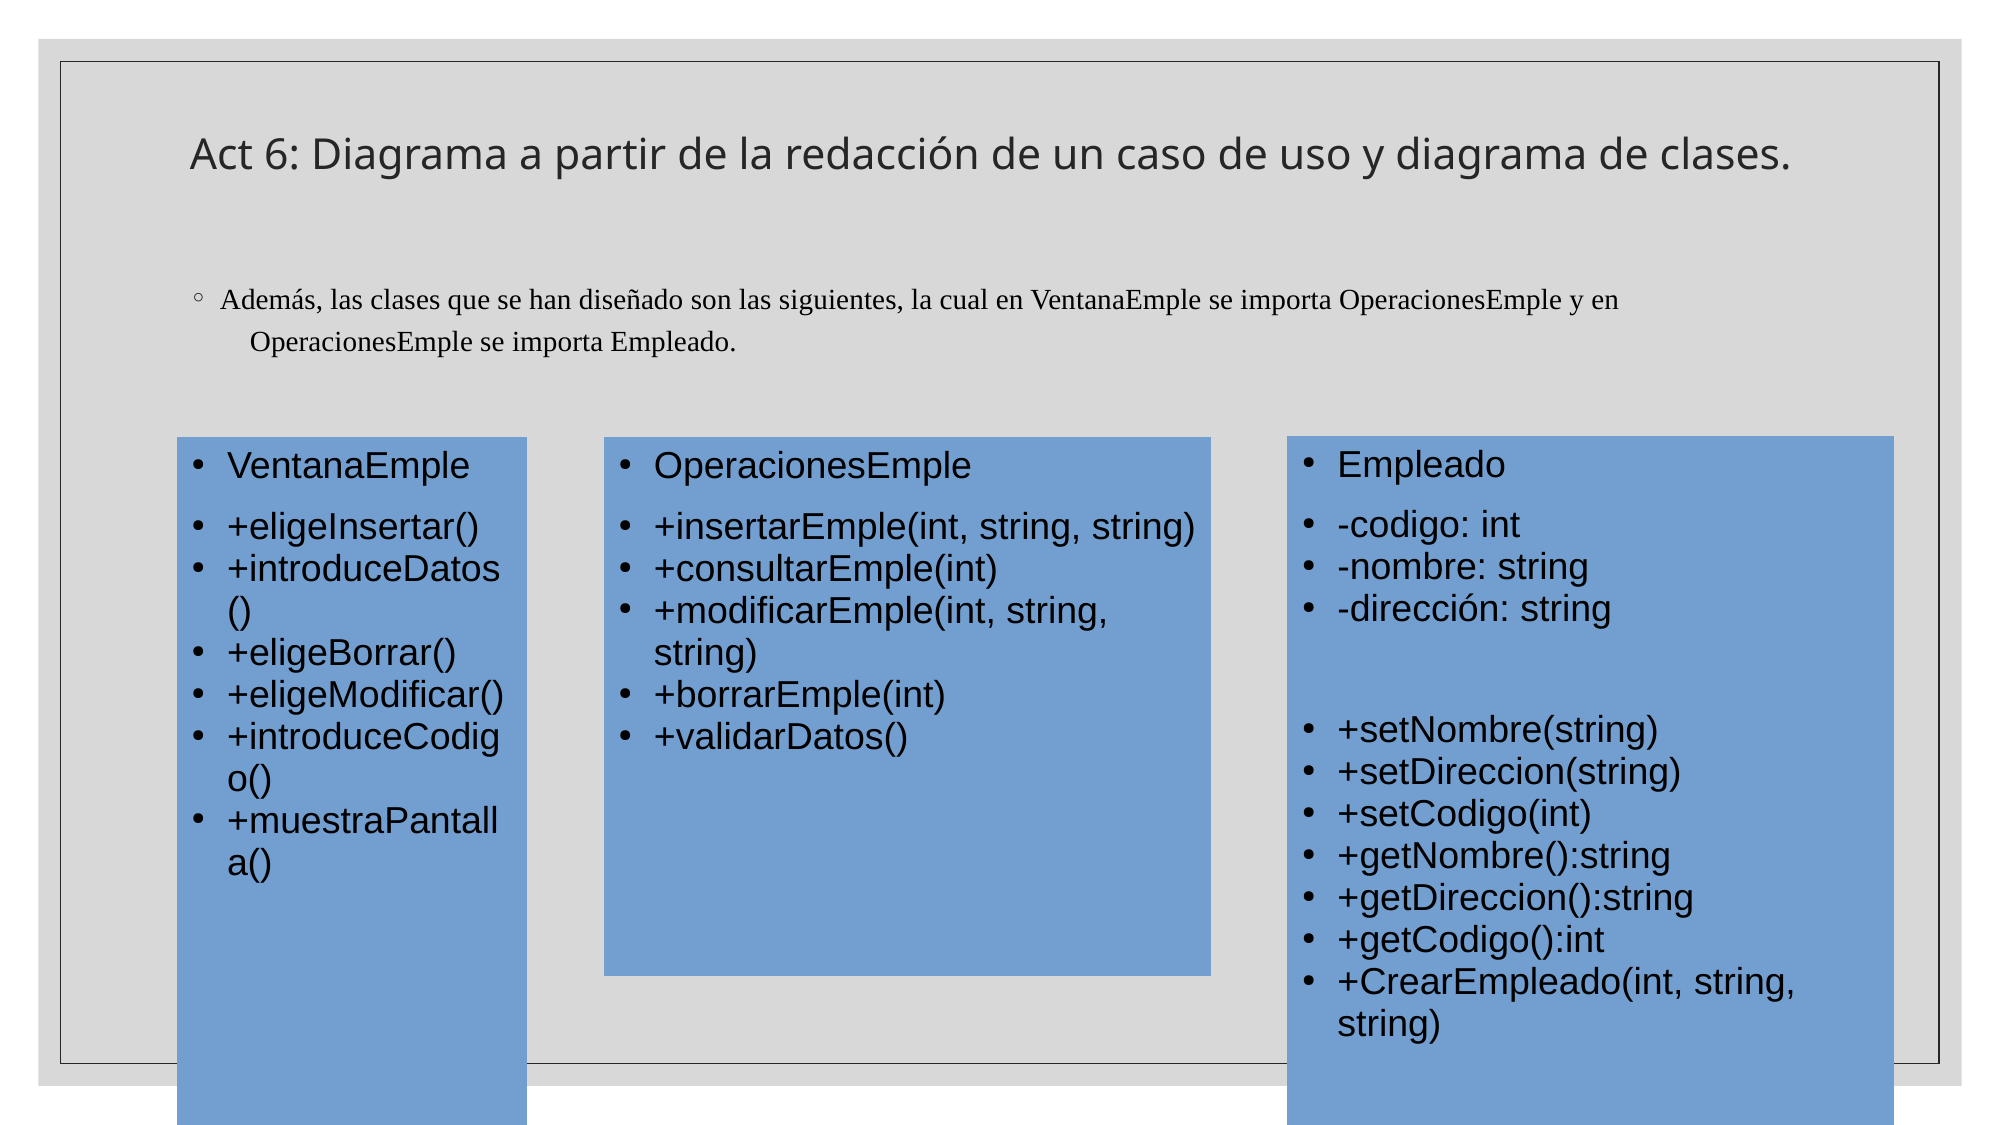

# Act 6: Diagrama a partir de la redacción de un caso de uso y diagrama de clases.
Además, las clases que se han diseñado son las siguientes, la cual en VentanaEmple se importa OperacionesEmple y en OperacionesEmple se importa Empleado.
| Empleado |
| --- |
| -codigo: int -nombre: string -dirección: string |
| +setNombre(string) +setDireccion(string) +setCodigo(int) +getNombre():string +getDireccion():string +getCodigo():int +CrearEmpleado(int, string, string) |
| VentanaEmple |
| --- |
| +eligeInsertar() +introduceDatos() +eligeBorrar() +eligeModificar() +introduceCodigo() +muestraPantalla() |
| OperacionesEmple |
| --- |
| +insertarEmple(int, string, string) +consultarEmple(int) +modificarEmple(int, string, string) +borrarEmple(int) +validarDatos() |